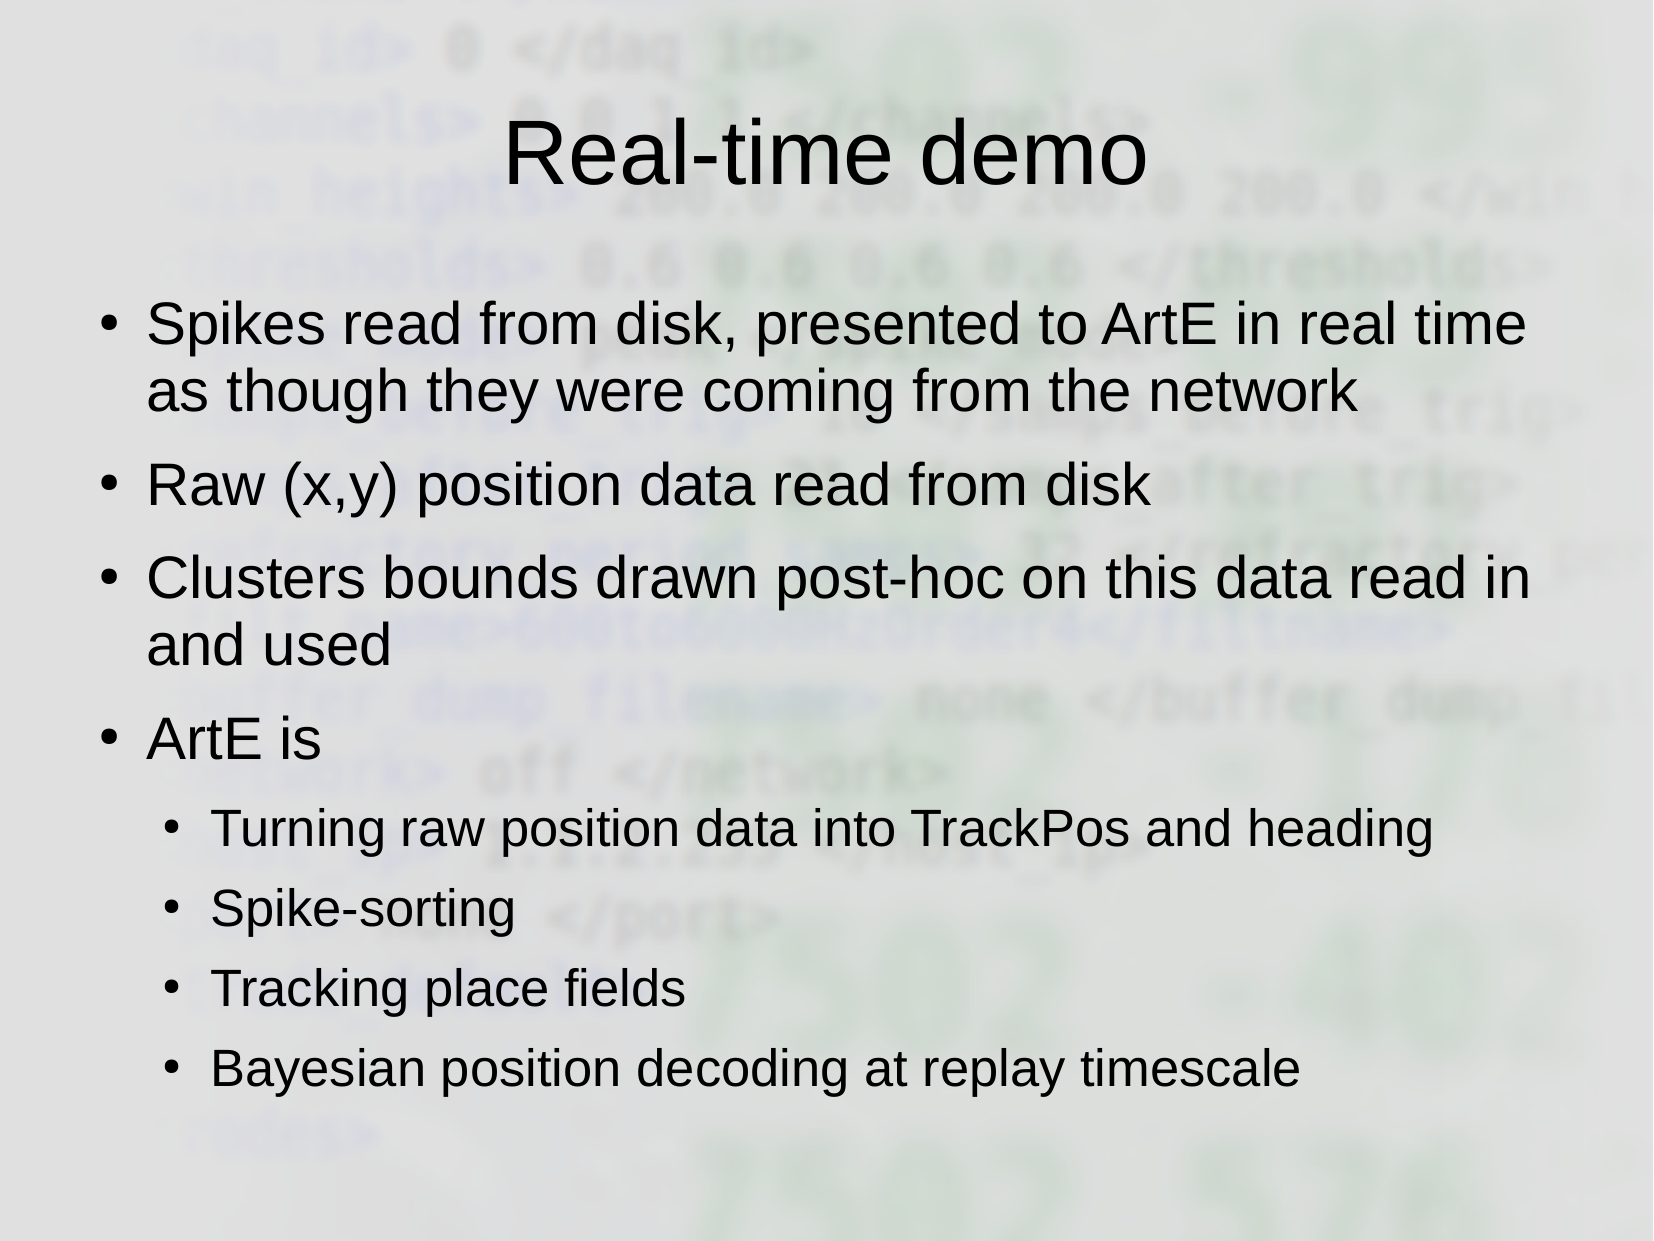

# Real-time demo
Spikes read from disk, presented to ArtE in real time as though they were coming from the network
Raw (x,y) position data read from disk
Clusters bounds drawn post-hoc on this data read in and used
ArtE is
Turning raw position data into TrackPos and heading
Spike-sorting
Tracking place fields
Bayesian position decoding at replay timescale